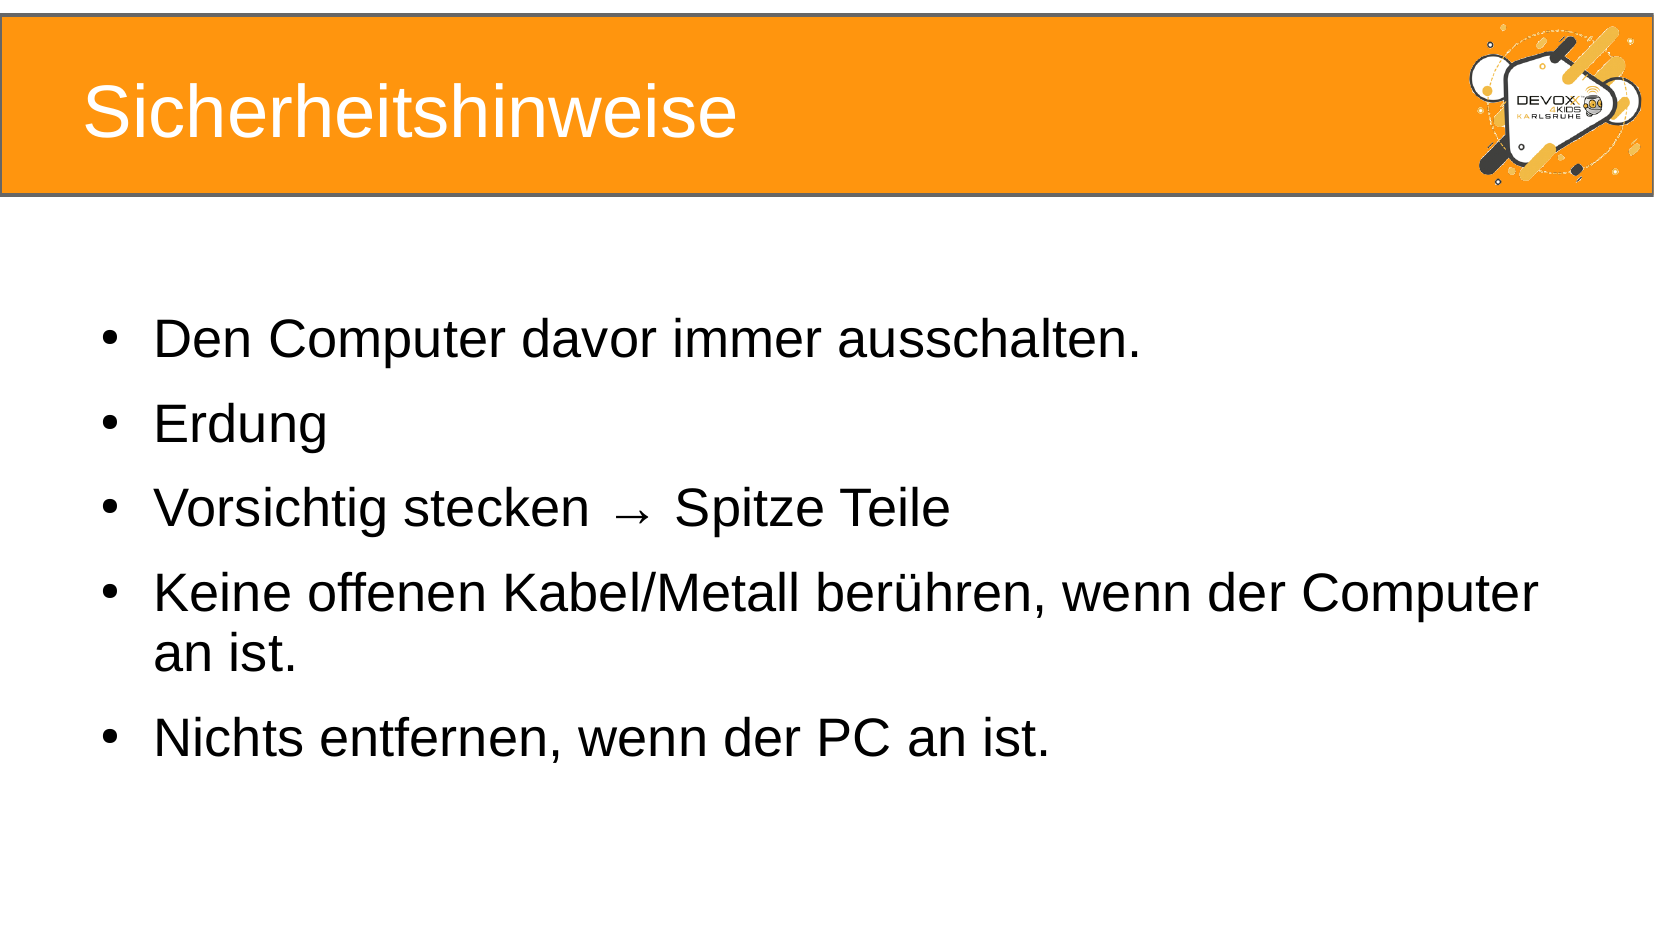

# Sicherheitshinweise
Den Computer davor immer ausschalten.
Erdung
Vorsichtig stecken → Spitze Teile
Keine offenen Kabel/Metall berühren, wenn der Computer an ist.
Nichts entfernen, wenn der PC an ist.